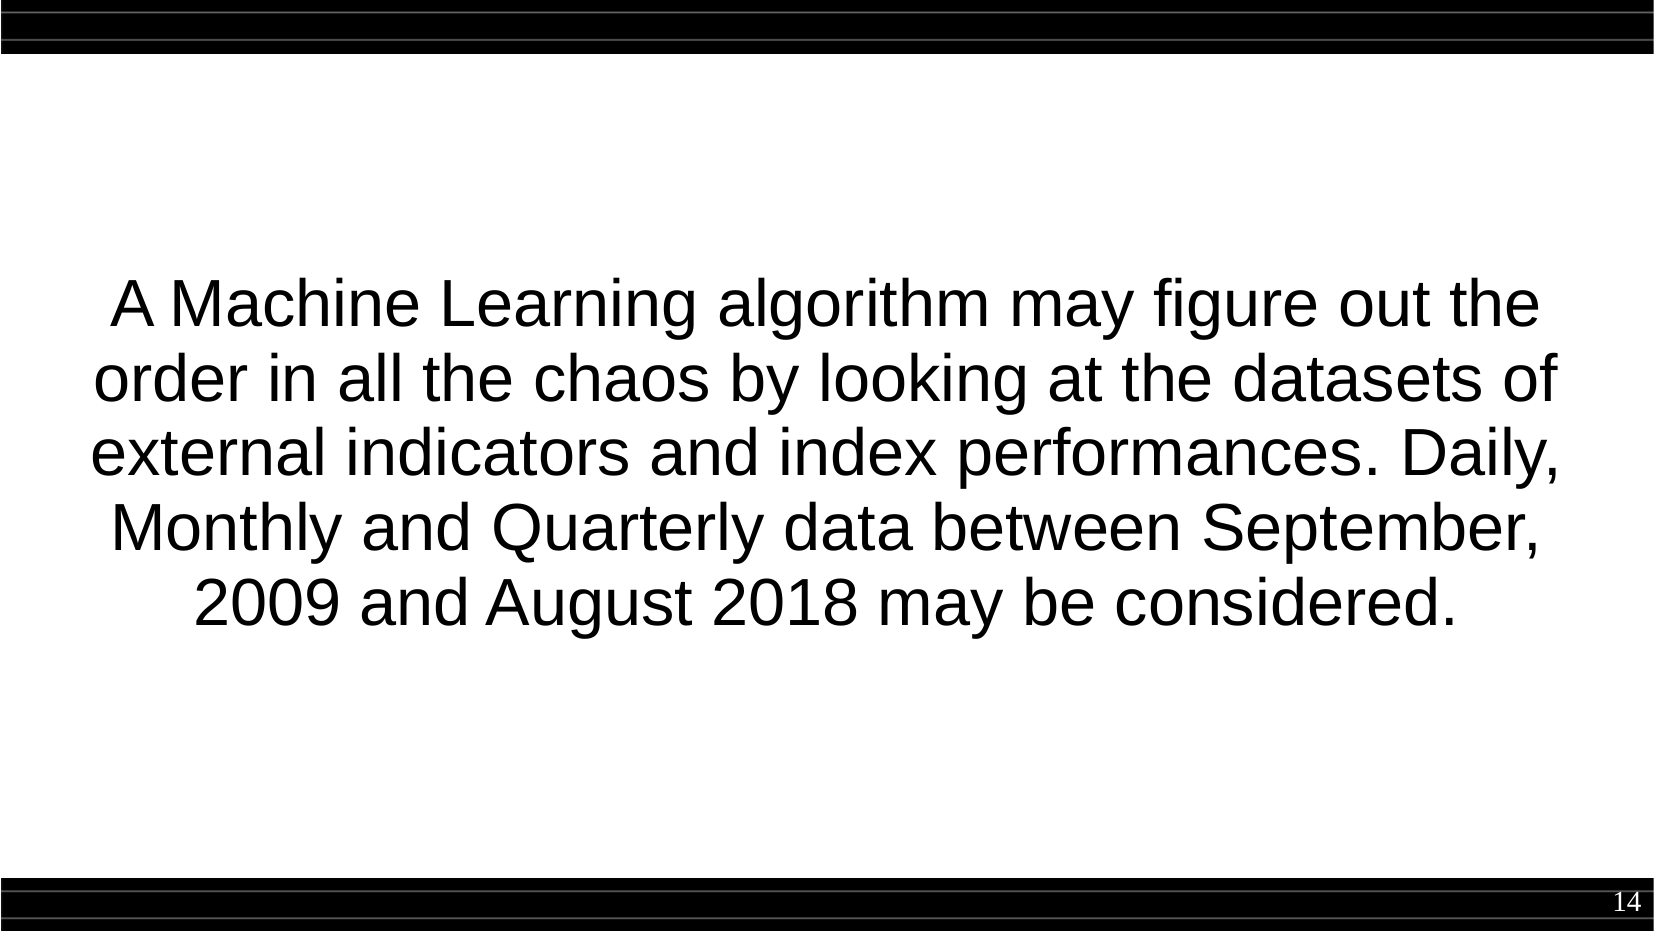

# A Machine Learning algorithm may figure out the order in all the chaos by looking at the datasets of external indicators and index performances. Daily, Monthly and Quarterly data between September, 2009 and August 2018 may be considered.